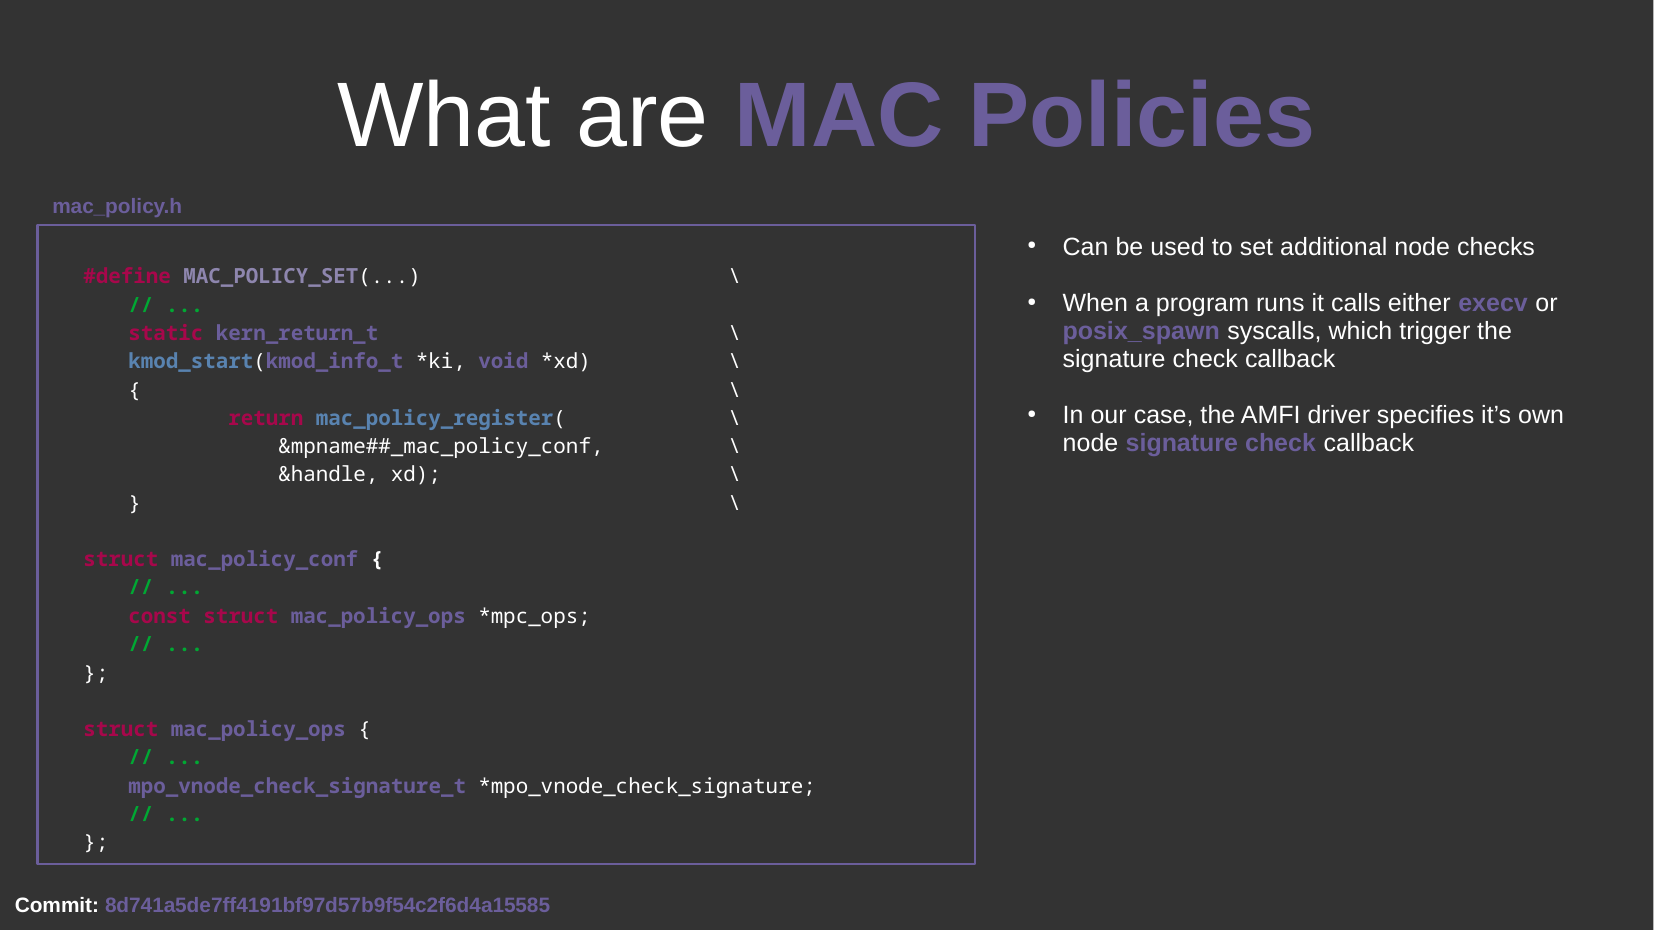

# What are MAC Policies
mac_policy.h
#define MAC_POLICY_SET(...) 				\
	// ...
	static kern_return_t 	\
	kmod_start(kmod_info_t *ki, void *xd) 	\
	{								\
	 return mac_policy_register(			\
			&mpname##_mac_policy_conf,		\
			&handle, xd);				\
	} 								\
struct mac_policy_conf {
	// ...
	const struct mac_policy_ops *mpc_ops;
	// ...
};
struct mac_policy_ops {
	// ...
	mpo_vnode_check_signature_t *mpo_vnode_check_signature;
	// ...
};
Can be used to set additional node checks
When a program runs it calls either execv or posix_spawn syscalls, which trigger the signature check callback
In our case, the AMFI driver specifies it’s own node signature check callback
Commit: 8d741a5de7ff4191bf97d57b9f54c2f6d4a15585